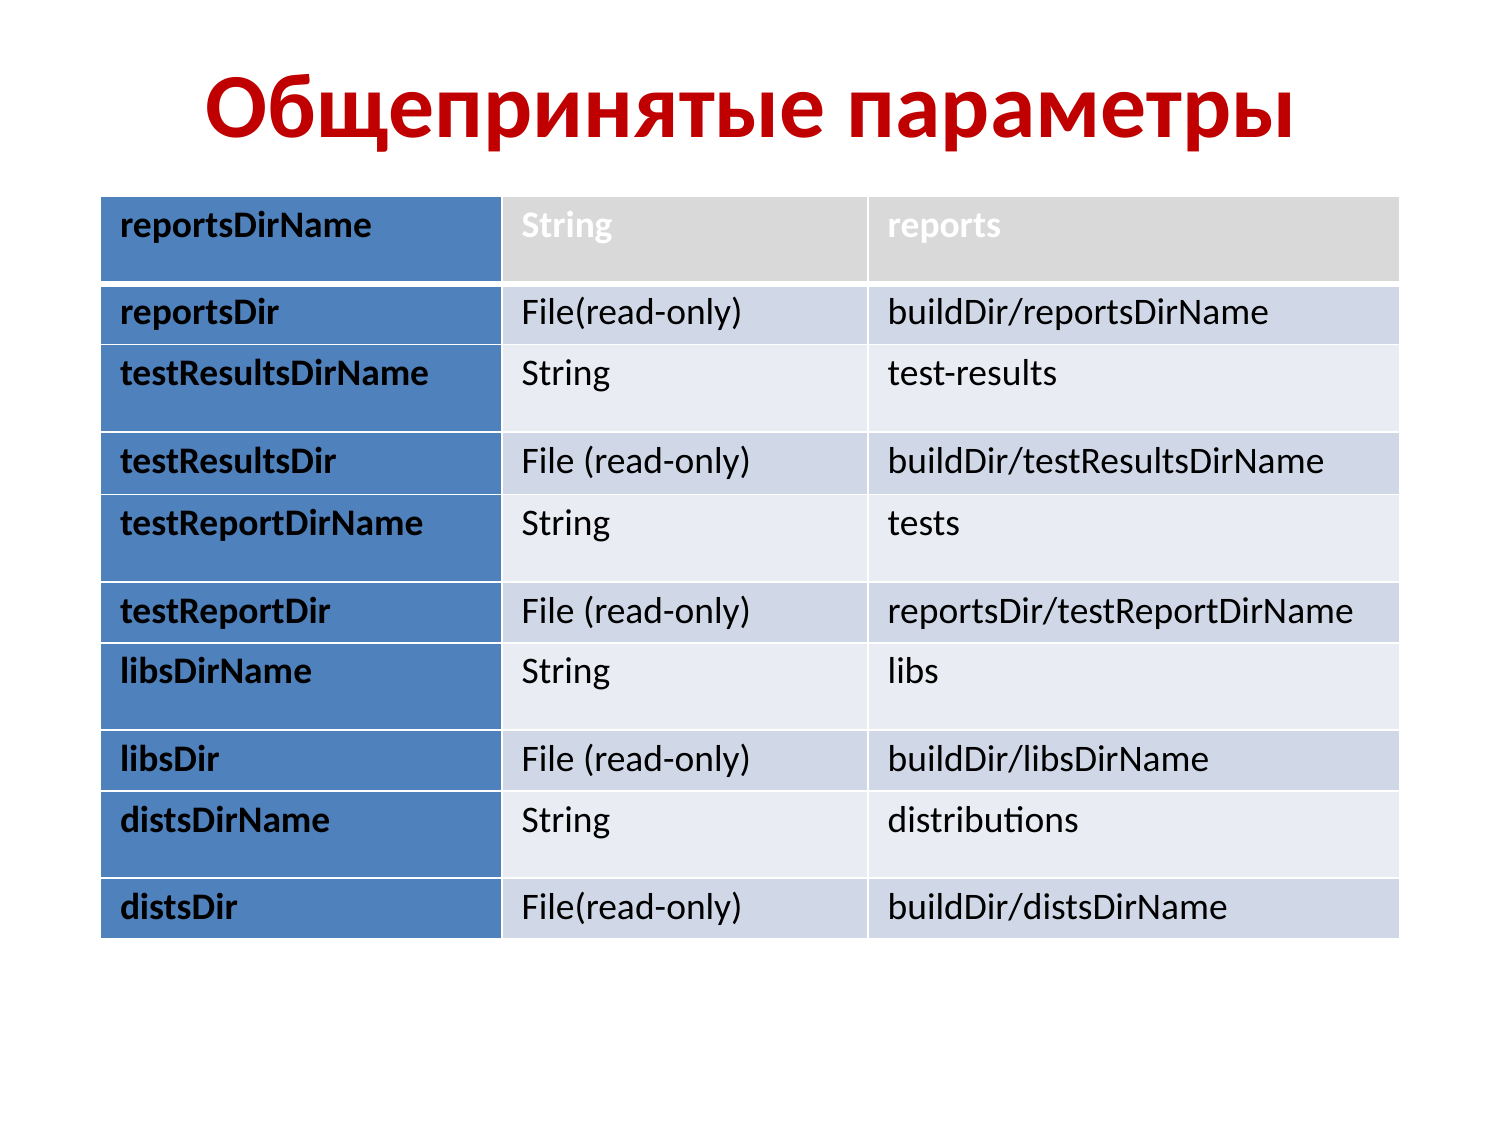

# Общепринятые параметры
| reportsDirName | String | reports |
| --- | --- | --- |
| reportsDir | File(read-only) | buildDir/reportsDirName |
| testResultsDirName | String | test-results |
| testResultsDir | File (read-only) | buildDir/testResultsDirName |
| testReportDirName | String | tests |
| testReportDir | File (read-only) | reportsDir/testReportDirName |
| libsDirName | String | libs |
| libsDir | File (read-only) | buildDir/libsDirName |
| distsDirName | String | distributions |
| distsDir | File(read-only) | buildDir/distsDirName |